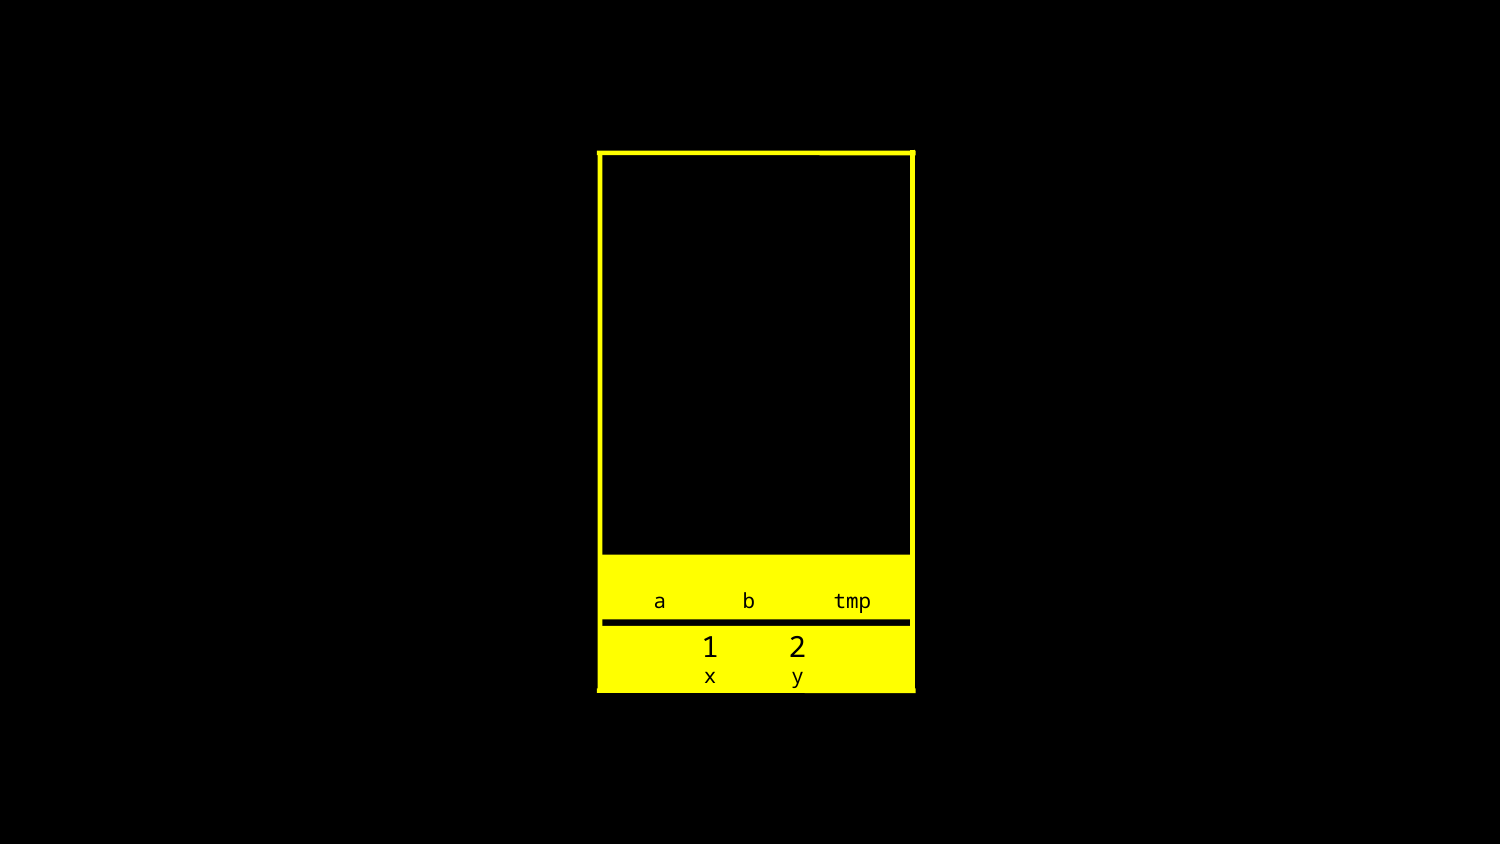

a
b
tmp
1
x
2
y